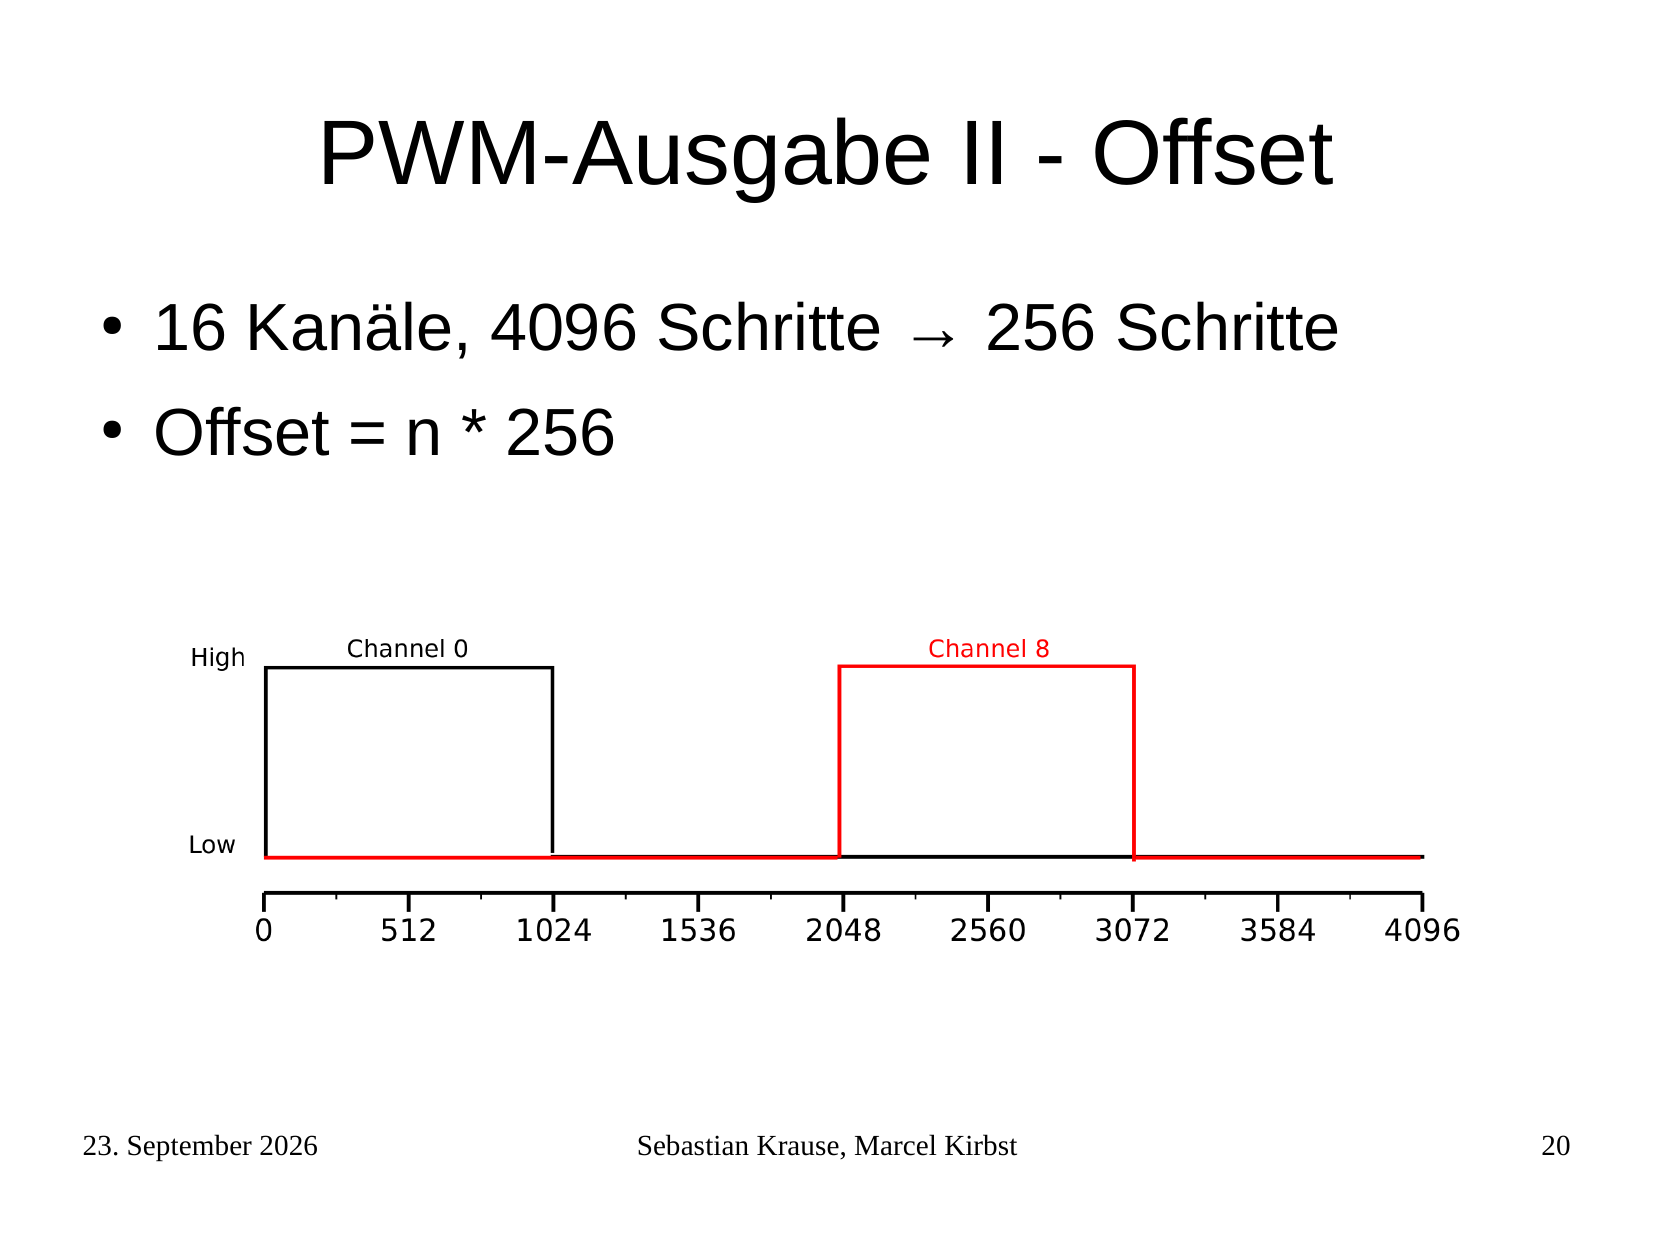

# PWM-Ausgabe II - Offset
16 Kanäle, 4096 Schritte → 256 Schritte
Offset = n * 256
Sebastian Krause, Marcel Kirbst
20